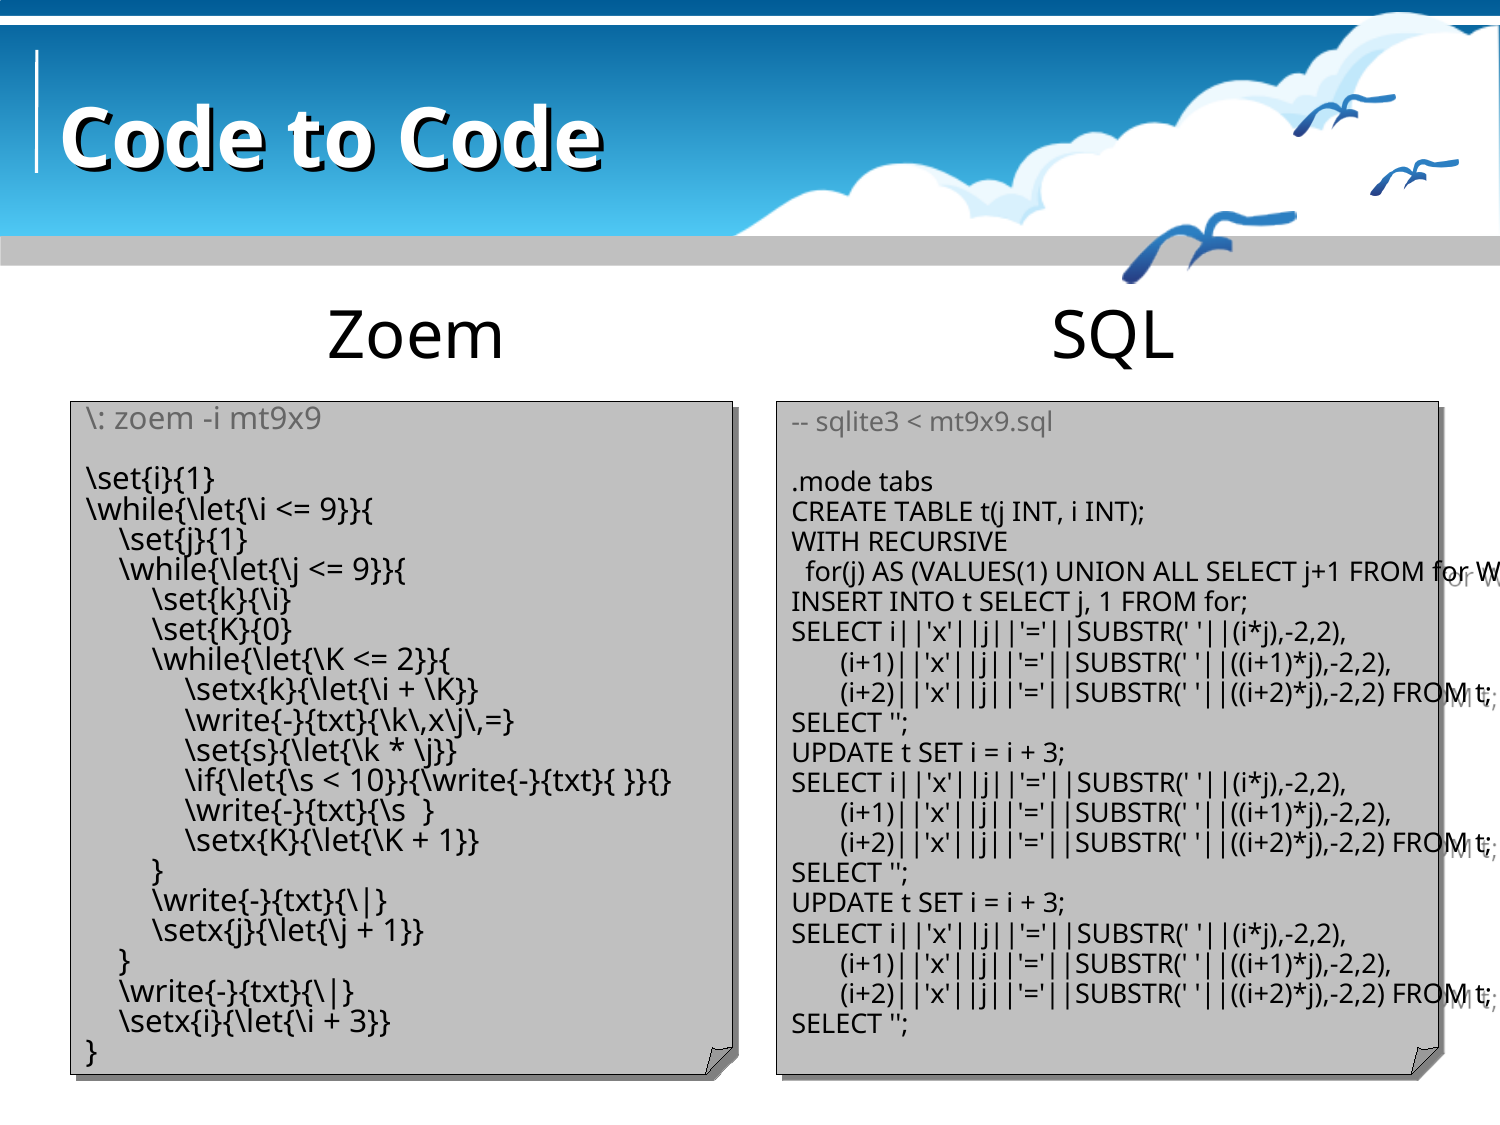

# Code to Code
SQL
Zoem
\: zoem -i mt9x9
\set{i}{1}
\while{\let{\i <= 9}}{
 \set{j}{1}
 \while{\let{\j <= 9}}{
 \set{k}{\i}
 \set{K}{0}
 \while{\let{\K <= 2}}{
 \setx{k}{\let{\i + \K}}
 \write{-}{txt}{\k\,x\j\,=}
 \set{s}{\let{\k * \j}}
 \if{\let{\s < 10}}{\write{-}{txt}{ }}{}
 \write{-}{txt}{\s }
 \setx{K}{\let{\K + 1}}
 }
 \write{-}{txt}{\|}
 \setx{j}{\let{\j + 1}}
 }
 \write{-}{txt}{\|}
 \setx{i}{\let{\i + 3}}
}
-- sqlite3 < mt9x9.sql
.mode tabs
CREATE TABLE t(j INT, i INT);
WITH RECURSIVE
 for(j) AS (VALUES(1) UNION ALL SELECT j+1 FROM for WHERE j < 9)
INSERT INTO t SELECT j, 1 FROM for;
SELECT i||'x'||j||'='||SUBSTR(' '||(i*j),-2,2),
 (i+1)||'x'||j||'='||SUBSTR(' '||((i+1)*j),-2,2),
 (i+2)||'x'||j||'='||SUBSTR(' '||((i+2)*j),-2,2) FROM t;
SELECT '';
UPDATE t SET i = i + 3;
SELECT i||'x'||j||'='||SUBSTR(' '||(i*j),-2,2),
 (i+1)||'x'||j||'='||SUBSTR(' '||((i+1)*j),-2,2),
 (i+2)||'x'||j||'='||SUBSTR(' '||((i+2)*j),-2,2) FROM t;
SELECT '';
UPDATE t SET i = i + 3;
SELECT i||'x'||j||'='||SUBSTR(' '||(i*j),-2,2),
 (i+1)||'x'||j||'='||SUBSTR(' '||((i+1)*j),-2,2),
 (i+2)||'x'||j||'='||SUBSTR(' '||((i+2)*j),-2,2) FROM t;
SELECT '';